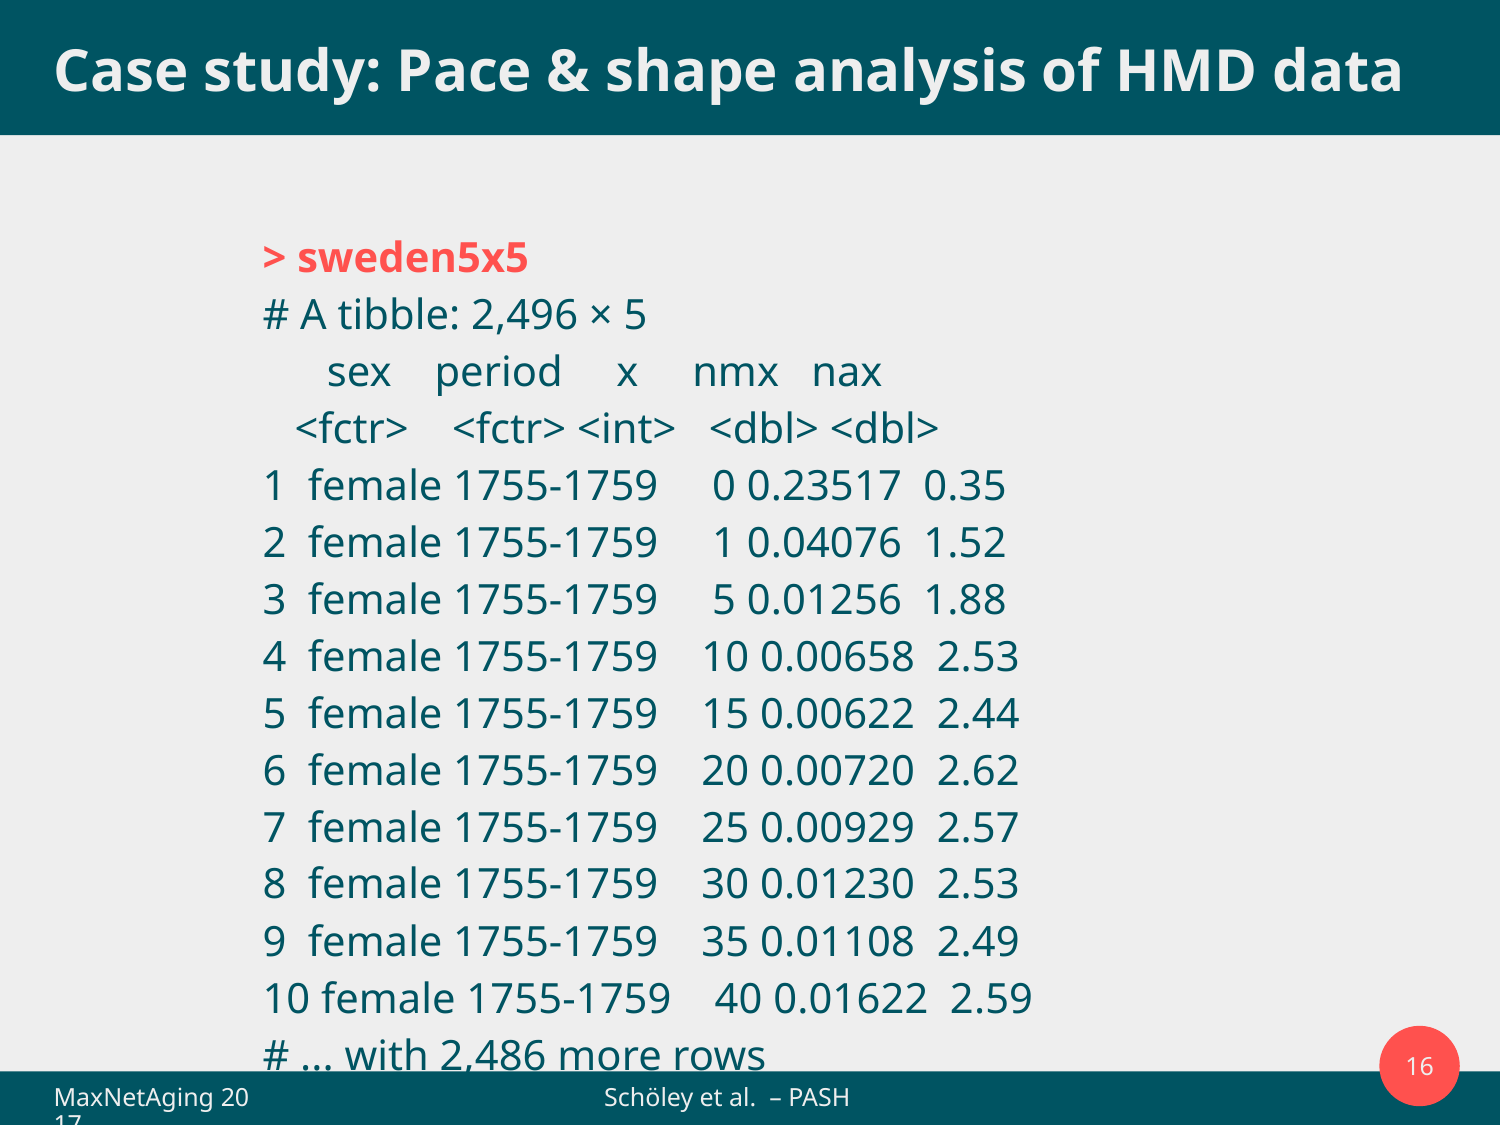

# Case study: Pace & shape analysis of HMD data
> sweden5x5
# A tibble: 2,496 × 5
 sex period x nmx nax
 <fctr> <fctr> <int> <dbl> <dbl>
1 female 1755-1759 0 0.23517 0.35
2 female 1755-1759 1 0.04076 1.52
3 female 1755-1759 5 0.01256 1.88
4 female 1755-1759 10 0.00658 2.53
5 female 1755-1759 15 0.00622 2.44
6 female 1755-1759 20 0.00720 2.62
7 female 1755-1759 25 0.00929 2.57
8 female 1755-1759 30 0.01230 2.53
9 female 1755-1759 35 0.01108 2.49
10 female 1755-1759 40 0.01622 2.59
# ... with 2,486 more rows
16
MaxNetAging 2017
Schöley et al. – PASH